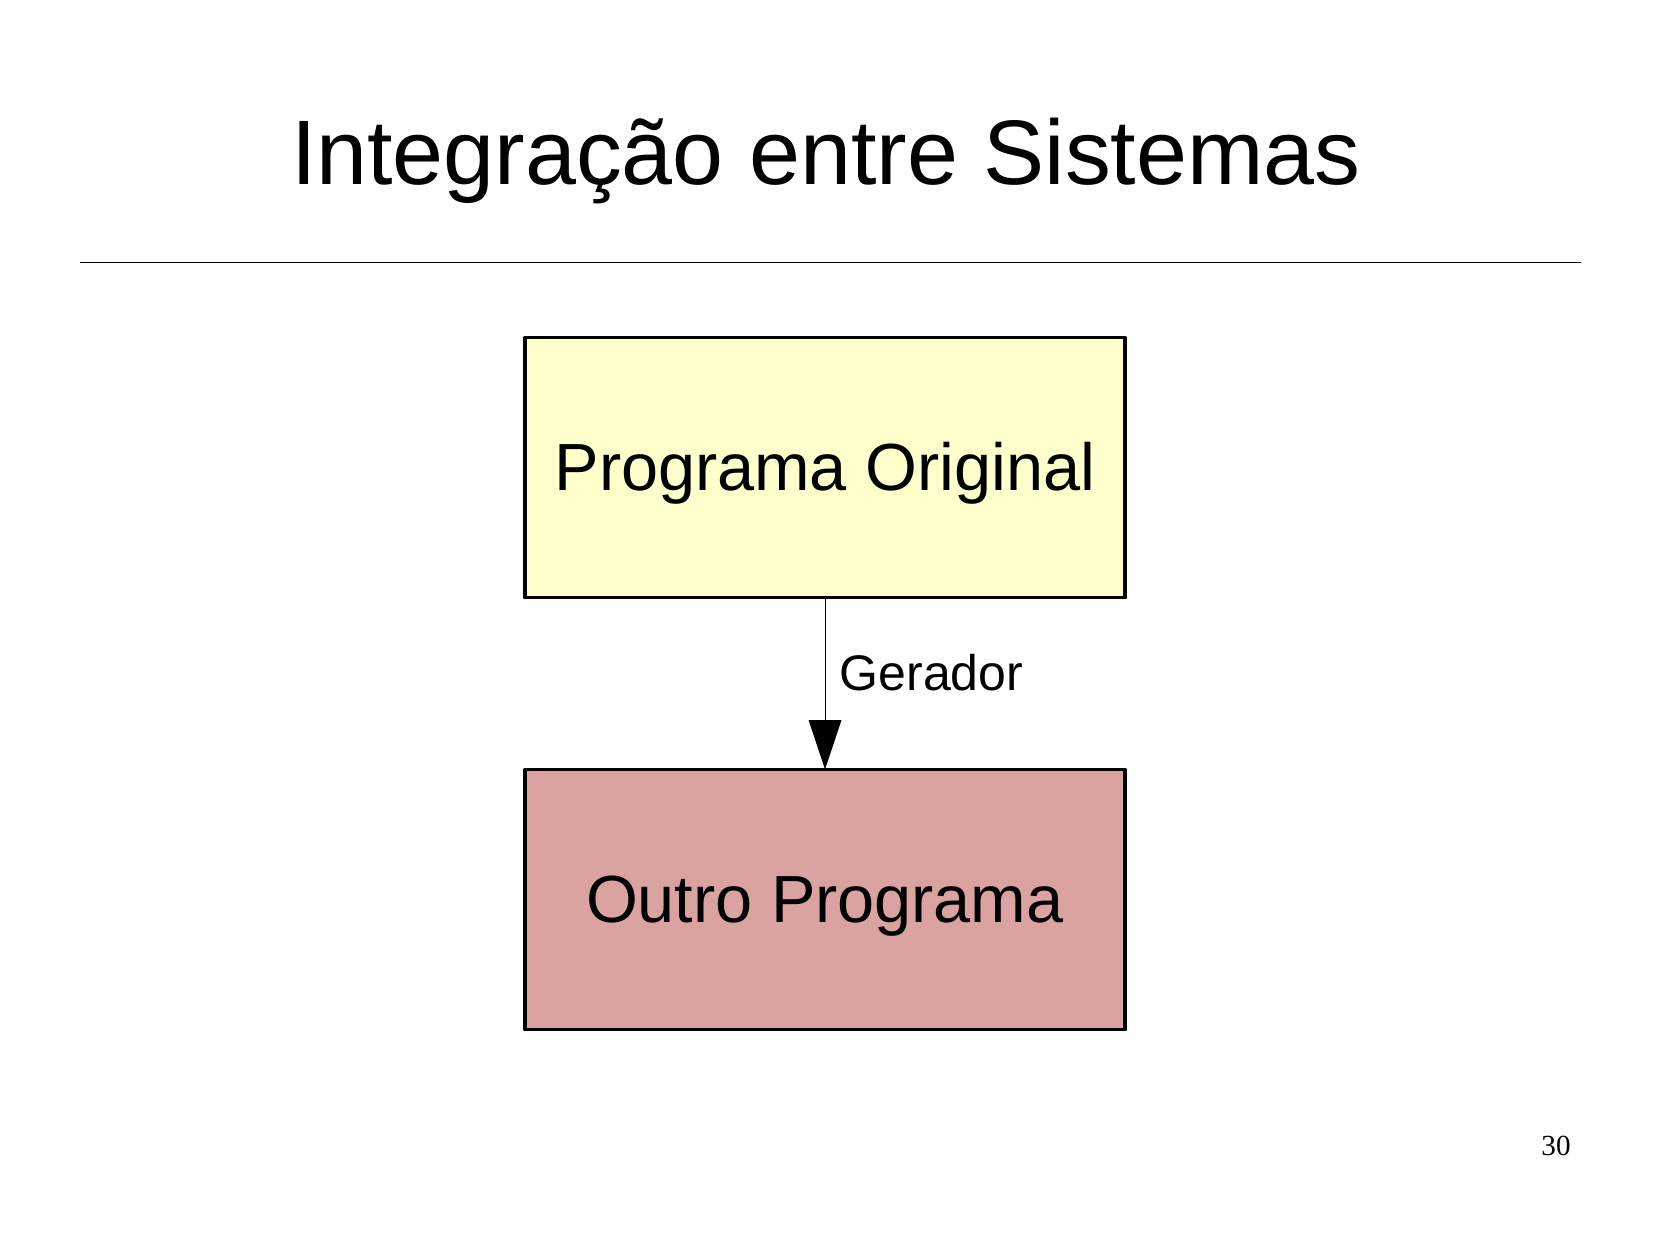

# Integração entre Sistemas
Programa Original
Gerador
Outro Programa
30